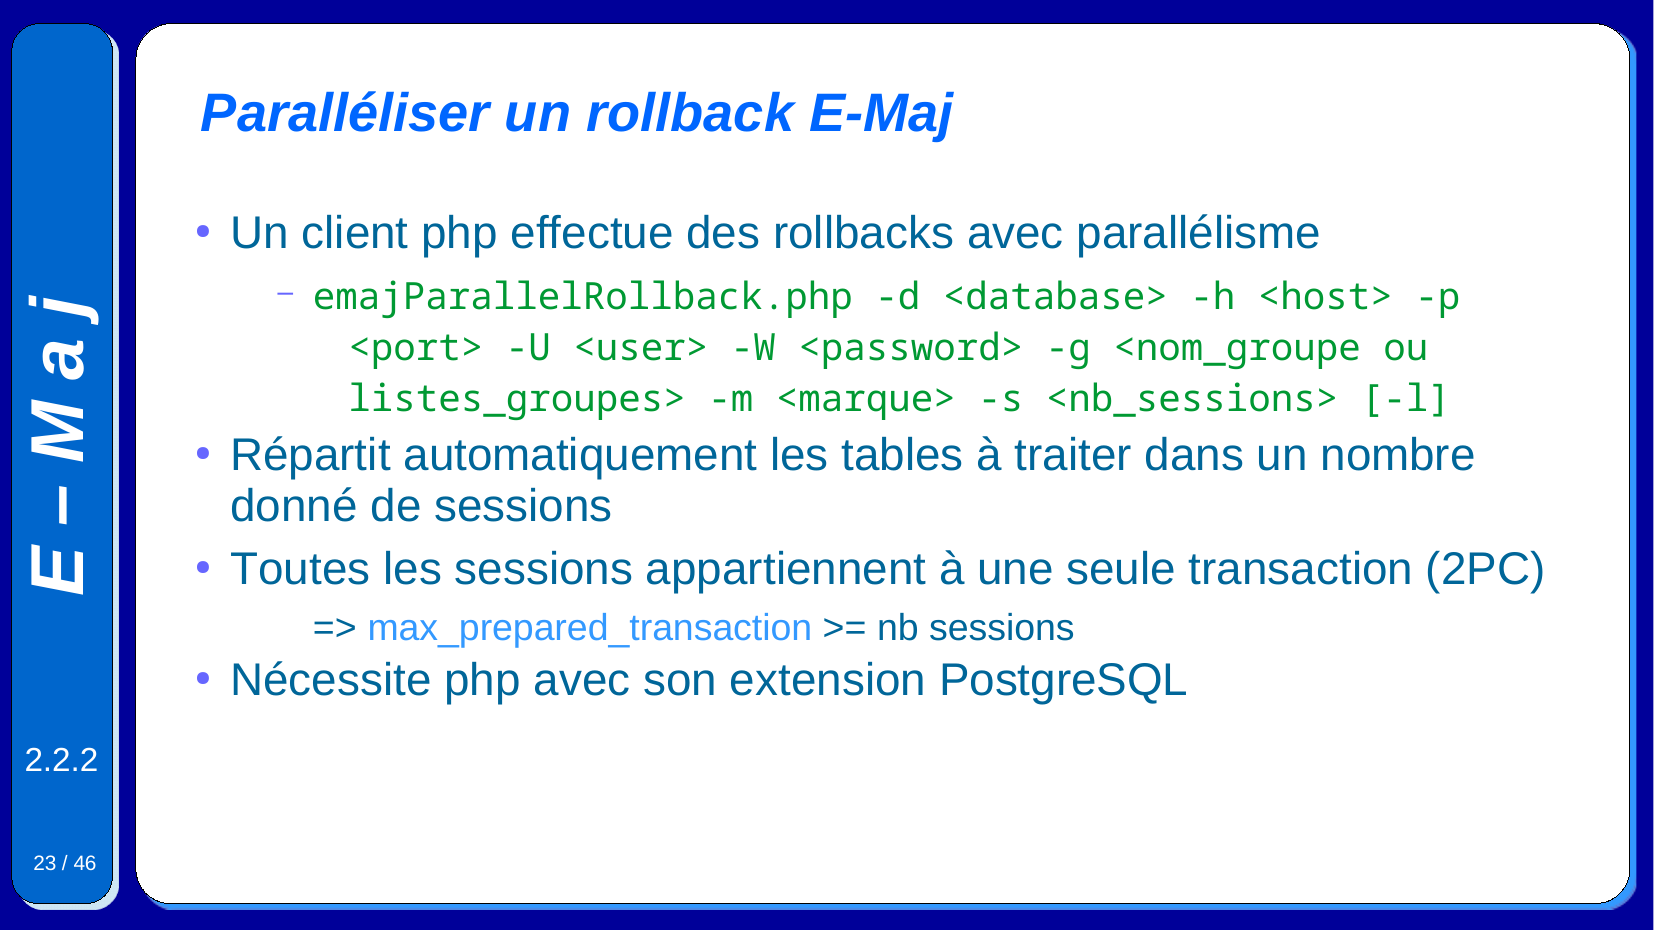

# Paralléliser un rollback E-Maj
Un client php effectue des rollbacks avec parallélisme
emajParallelRollback.php -d <database> -h <host> -p <port> -U <user> -W <password> -g <nom_groupe ou listes_groupes> -m <marque> -s <nb_sessions> [-l]
Répartit automatiquement les tables à traiter dans un nombre donné de sessions
Toutes les sessions appartiennent à une seule transaction (2PC)
=> max_prepared_transaction >= nb sessions
Nécessite php avec son extension PostgreSQL